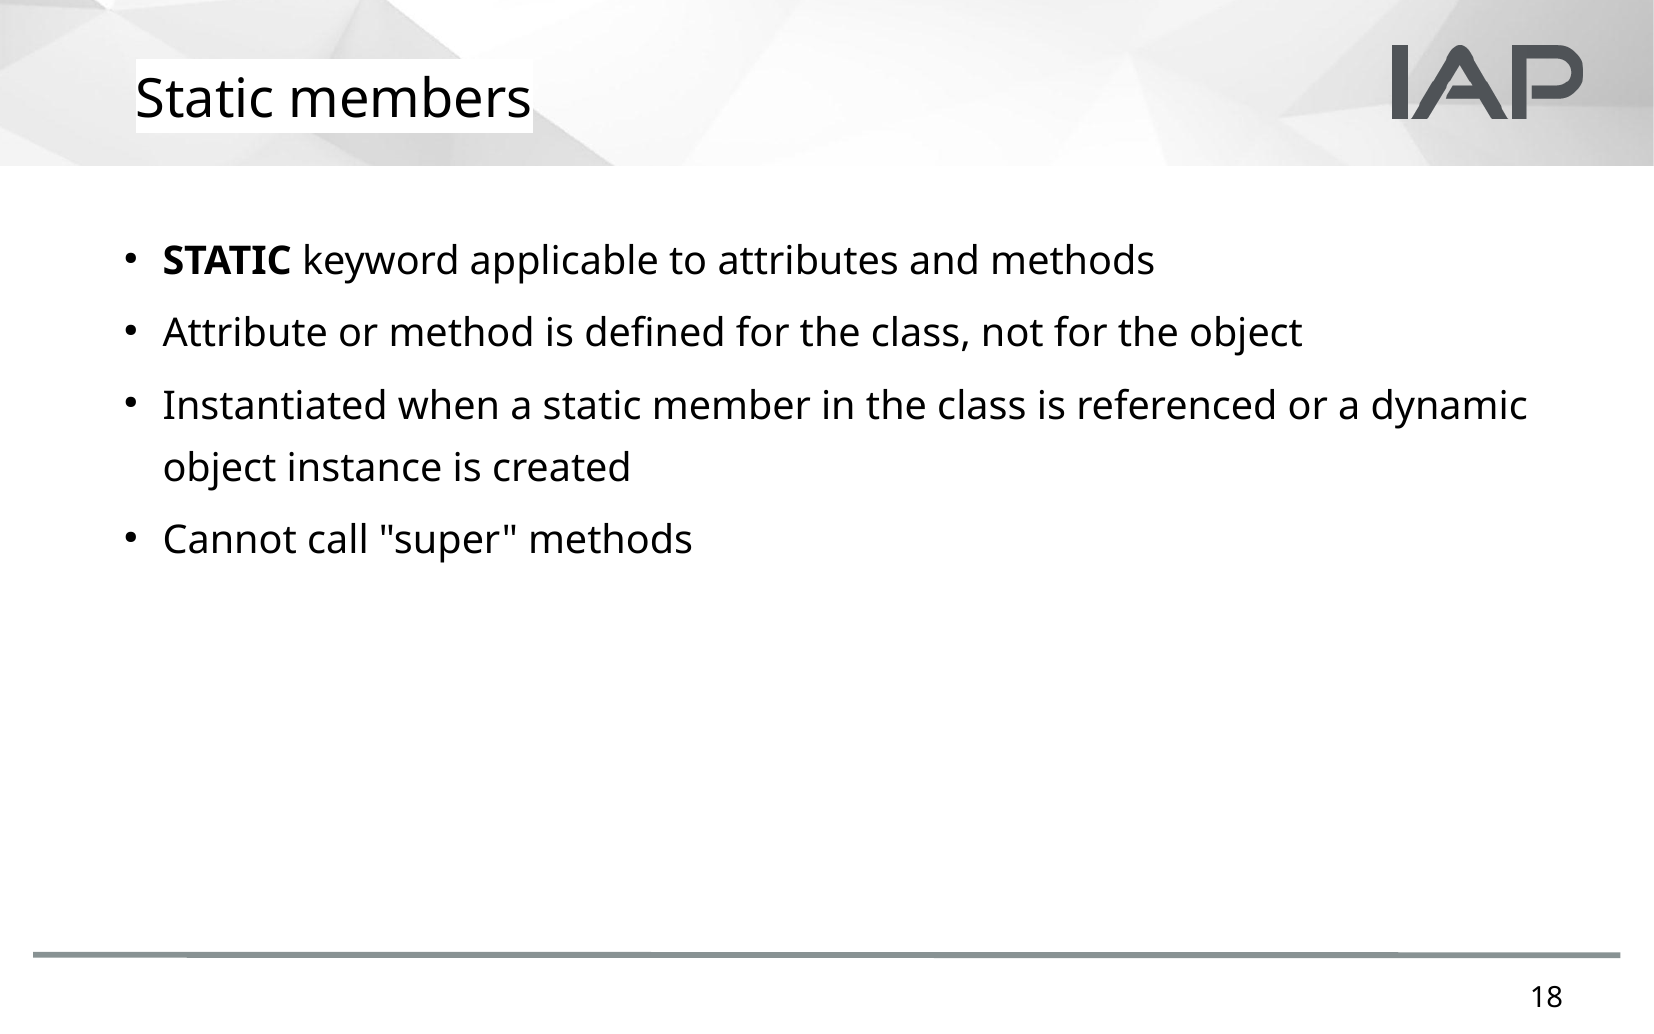

# Static members
STATIC keyword applicable to attributes and methods
Attribute or method is defined for the class, not for the object
Instantiated when a static member in the class is referenced or a dynamic object instance is created
Cannot call "super" methods
18